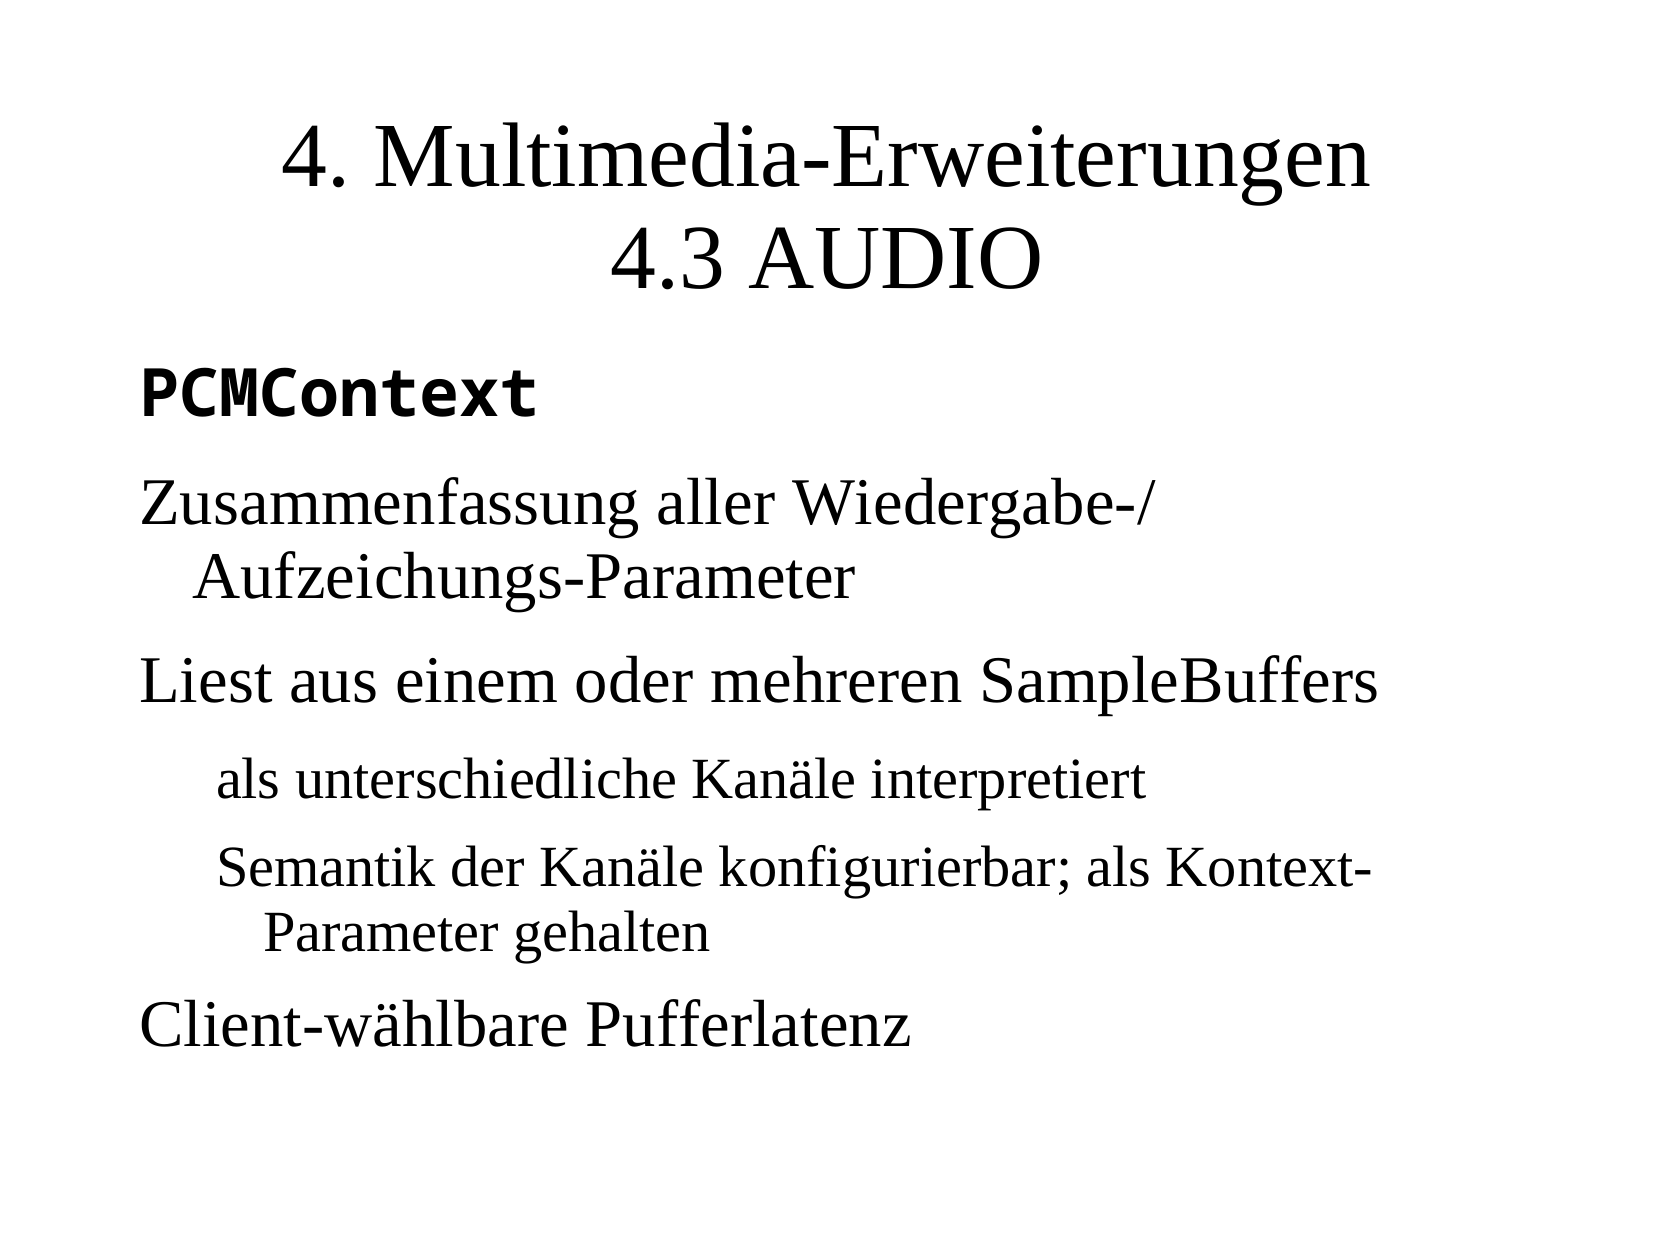

# 4. Multimedia-Erweiterungen 4.3 AUDIO
PCMContext
Zusammenfassung aller Wiedergabe-/ Aufzeichungs-Parameter
Liest aus einem oder mehreren SampleBuffers
als unterschiedliche Kanäle interpretiert
Semantik der Kanäle konfigurierbar; als Kontext-Parameter gehalten
Client-wählbare Pufferlatenz